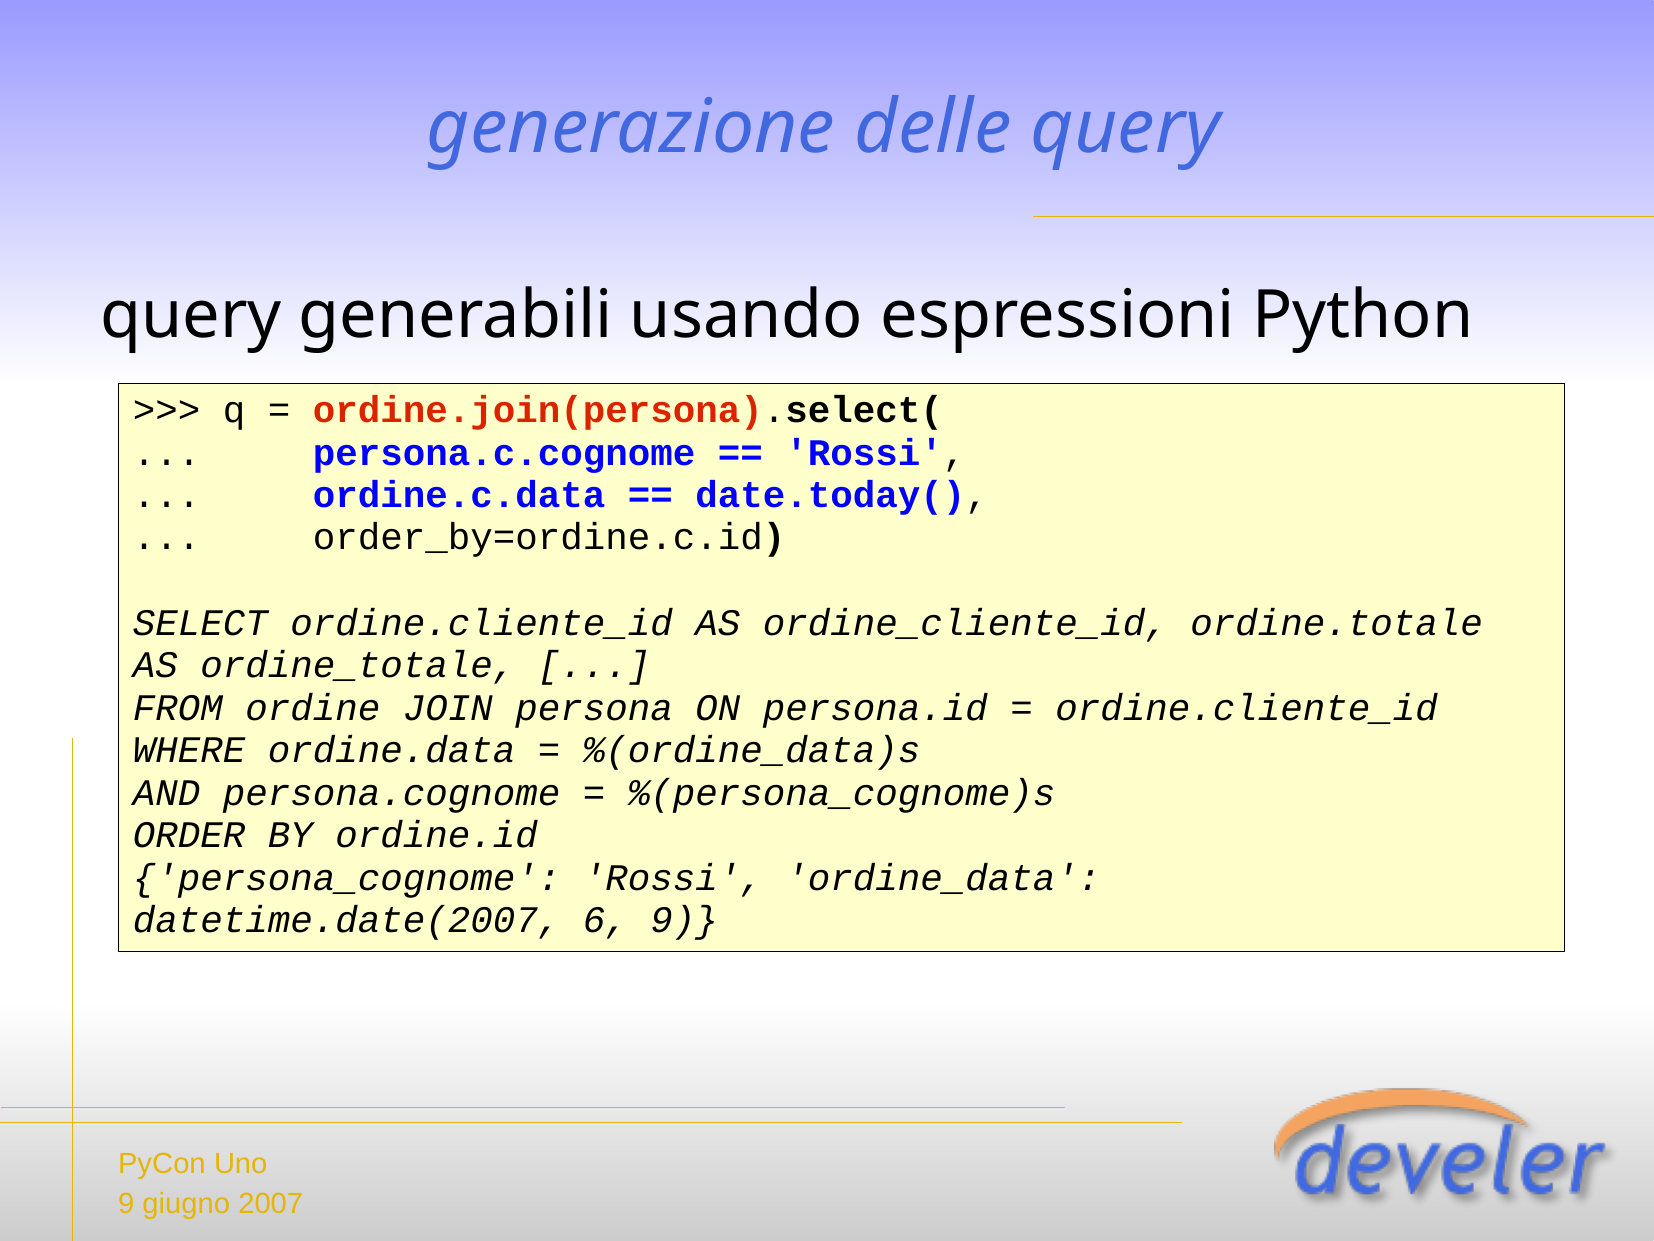

# generazione delle query
query generabili usando espressioni Python
>>> q = ordine.join(persona).select(
... persona.c.cognome == 'Rossi',
... ordine.c.data == date.today(),
... order_by=ordine.c.id)
SELECT ordine.cliente_id AS ordine_cliente_id, ordine.totale AS ordine_totale, [...]
FROM ordine JOIN persona ON persona.id = ordine.cliente_id
WHERE ordine.data = %(ordine_data)s
AND persona.cognome = %(persona_cognome)s
ORDER BY ordine.id
{'persona_cognome': 'Rossi', 'ordine_data': datetime.date(2007, 6, 9)}
PyCon Uno
9 giugno 2007